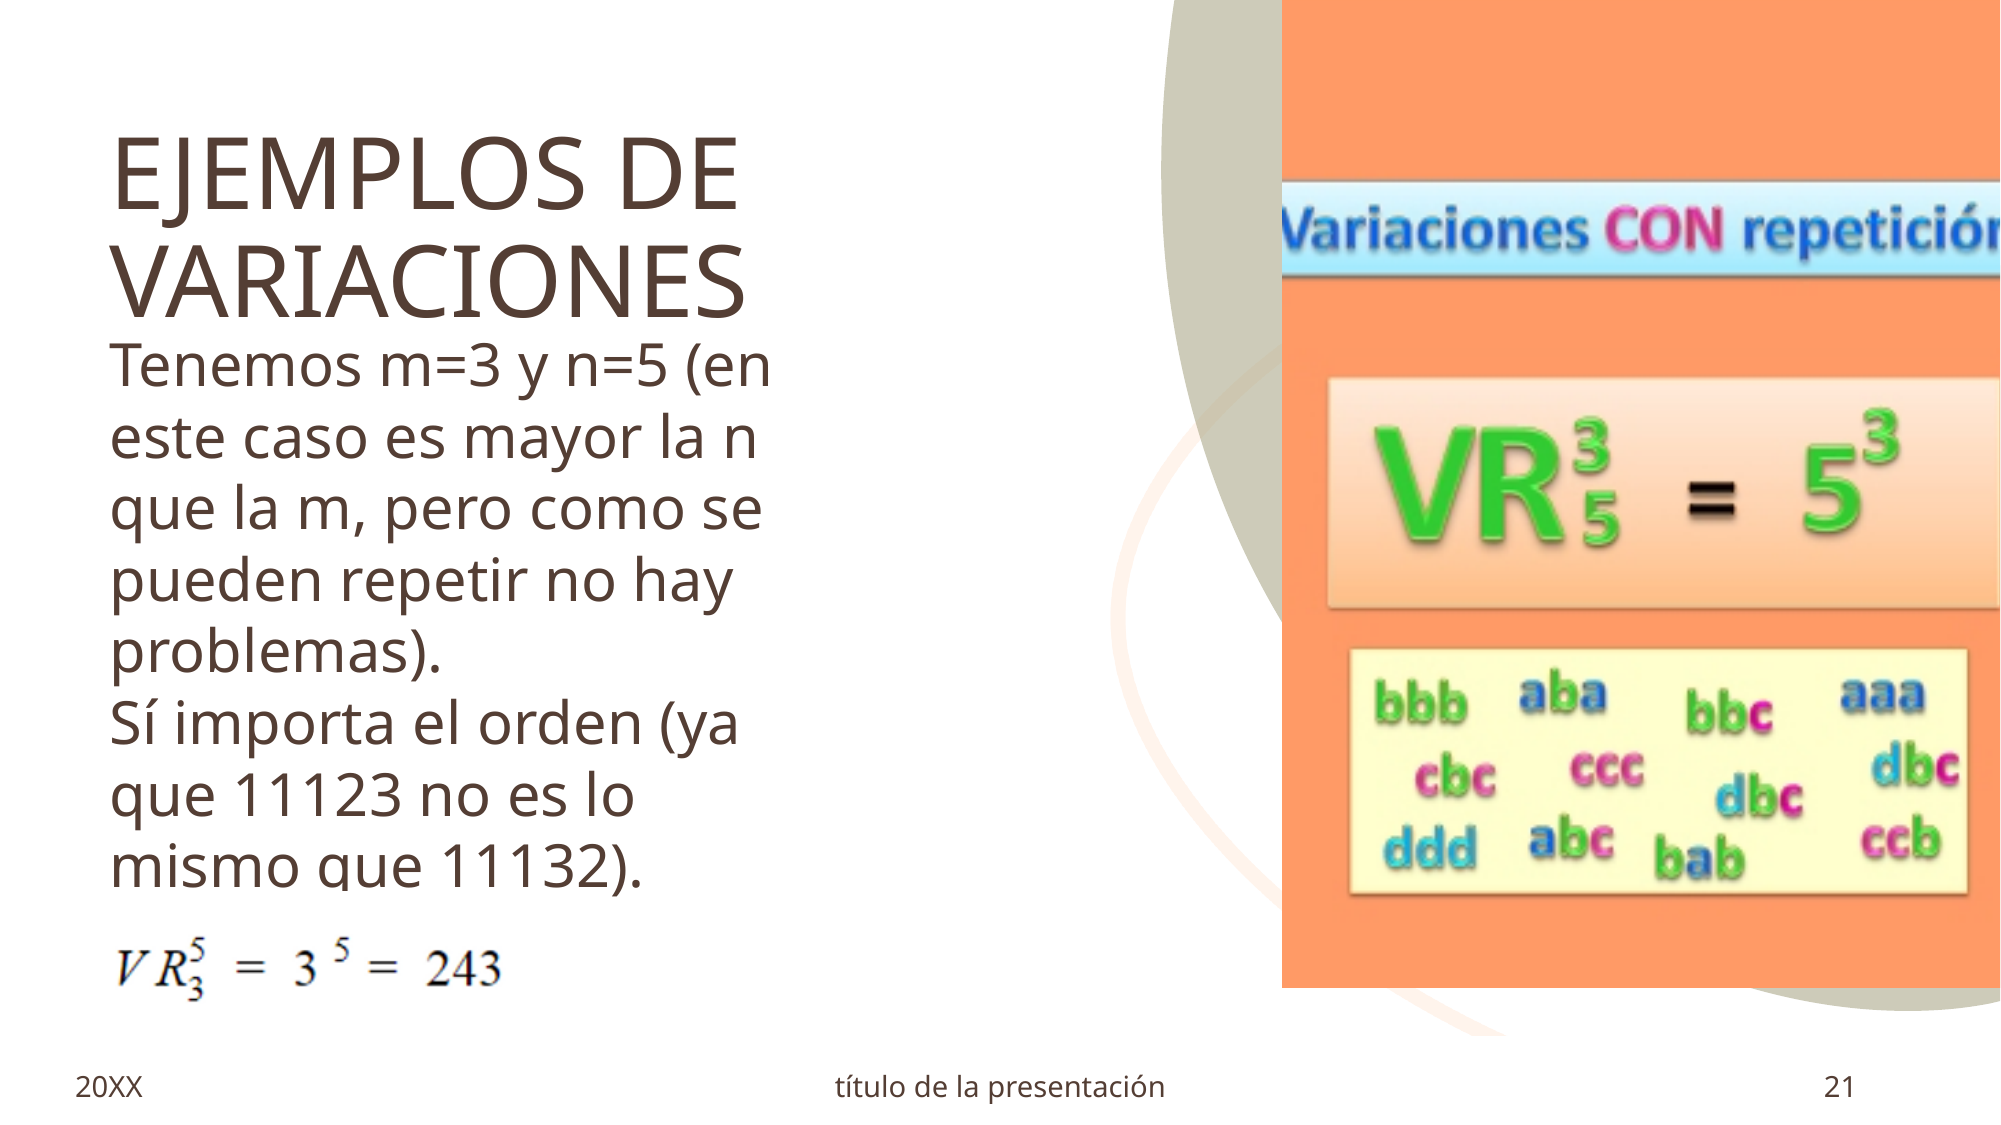

# EJEMPLOS DE VARIACIONES
Tenemos m=3 y n=5 (en este caso es mayor la n que la m, pero como se pueden repetir no hay problemas).
Sí importa el orden (ya que 11123 no es lo mismo que 11132).
​
20XX
título de la presentación